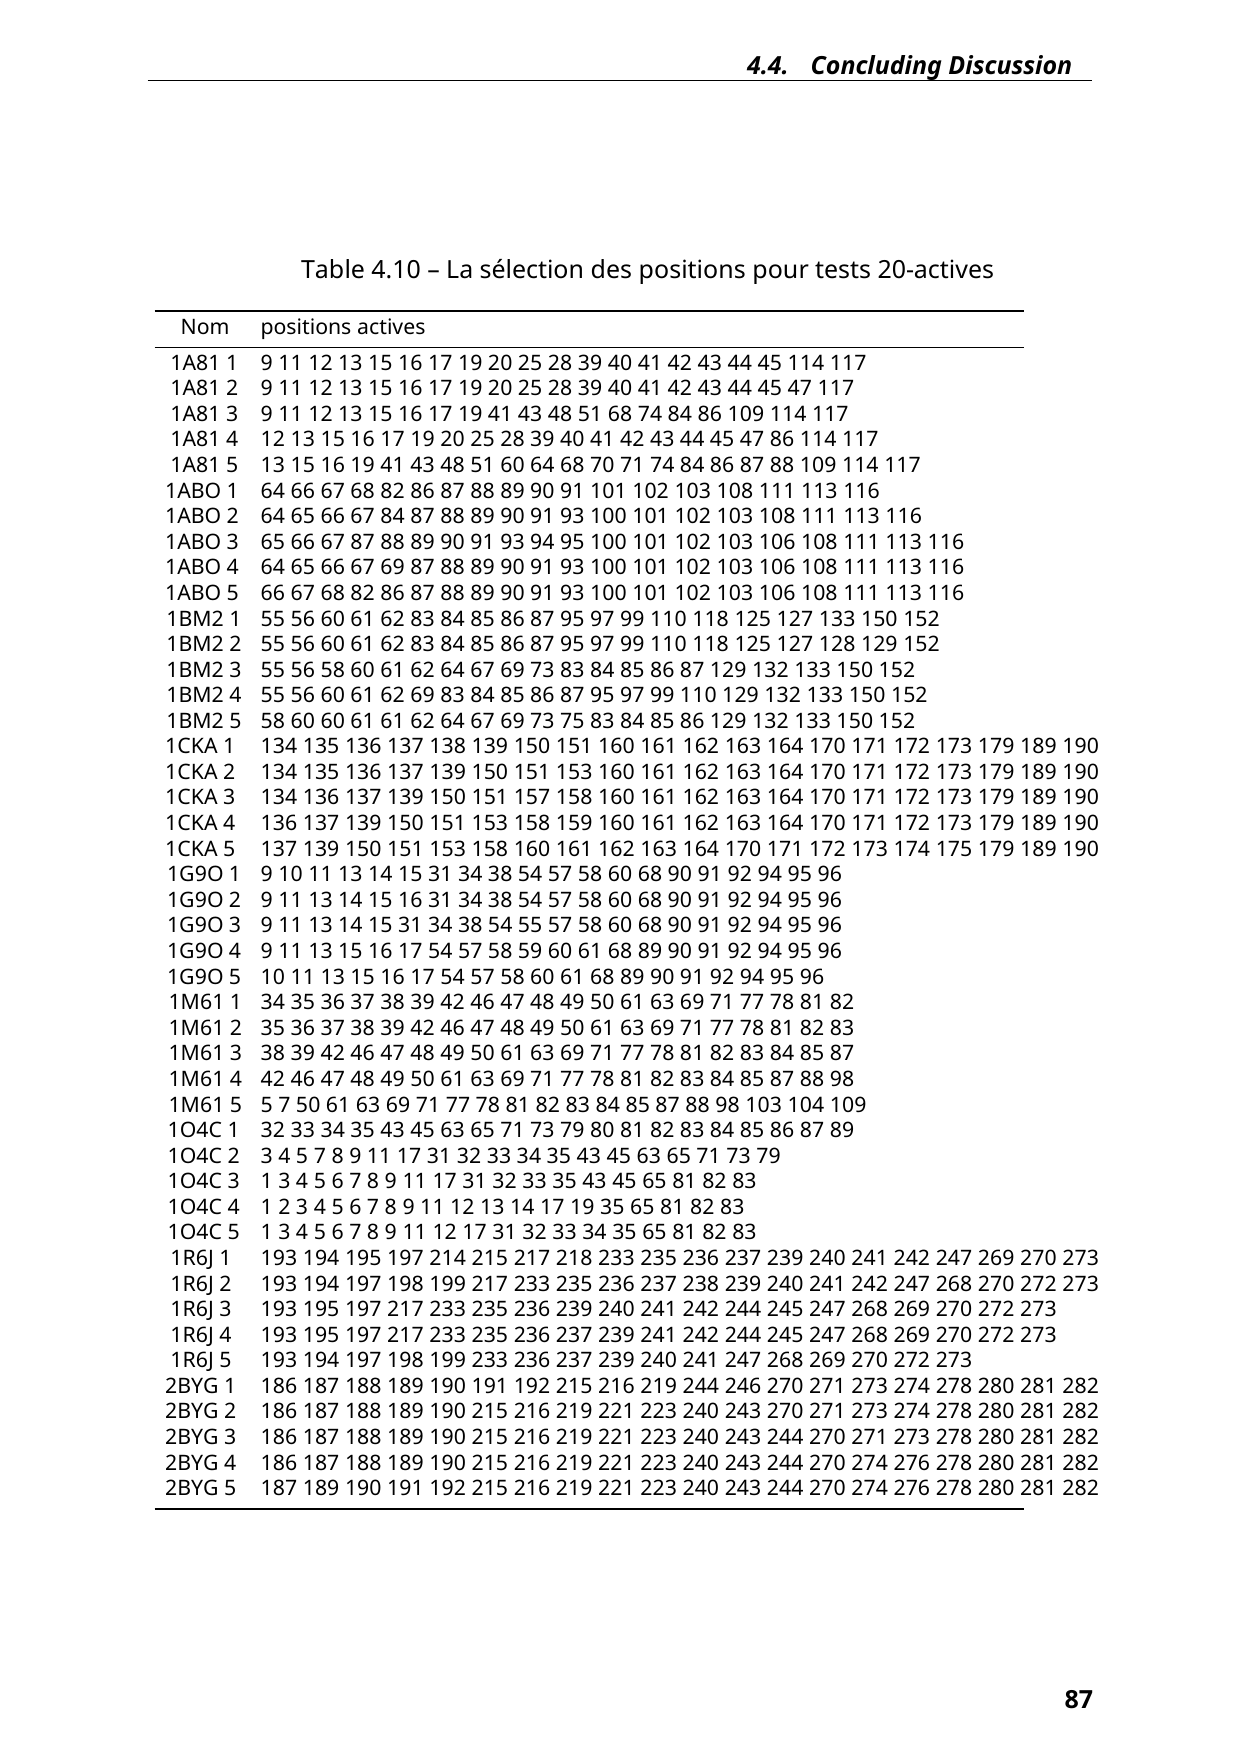

4.4.
Concluding Discussion
Table 4.10 – La sélection des positions pour tests 20-actives
Nom
positions actives
1A81 1
9 11 12 13 15 16 17 19 20 25 28 39 40 41 42 43 44 45 114 117
1A81 2
9 11 12 13 15 16 17 19 20 25 28 39 40 41 42 43 44 45 47 117
1A81 3
9 11 12 13 15 16 17 19 41 43 48 51 68 74 84 86 109 114 117
1A81 4
12 13 15 16 17 19 20 25 28 39 40 41 42 43 44 45 47 86 114 117
1A81 5
13 15 16 19 41 43 48 51 60 64 68 70 71 74 84 86 87 88 109 114 117
1ABO 1
64 66 67 68 82 86 87 88 89 90 91 101 102 103 108 111 113 116
1ABO 2
64 65 66 67 84 87 88 89 90 91 93 100 101 102 103 108 111 113 116
1ABO 3
65 66 67 87 88 89 90 91 93 94 95 100 101 102 103 106 108 111 113 116
1ABO 4
64 65 66 67 69 87 88 89 90 91 93 100 101 102 103 106 108 111 113 116
1ABO 5
66 67 68 82 86 87 88 89 90 91 93 100 101 102 103 106 108 111 113 116
1BM2 1
55 56 60 61 62 83 84 85 86 87 95 97 99 110 118 125 127 133 150 152
1BM2 2
55 56 60 61 62 83 84 85 86 87 95 97 99 110 118 125 127 128 129 152
1BM2 3
55 56 58 60 61 62 64 67 69 73 83 84 85 86 87 129 132 133 150 152
1BM2 4
55 56 60 61 62 69 83 84 85 86 87 95 97 99 110 129 132 133 150 152
1BM2 5
58 60 60 61 61 62 64 67 69 73 75 83 84 85 86 129 132 133 150 152
1CKA 1
134 135 136 137 138 139 150 151 160 161 162 163 164 170 171 172 173 179 189 190
1CKA 2
134 135 136 137 139 150 151 153 160 161 162 163 164 170 171 172 173 179 189 190
1CKA 3
134 136 137 139 150 151 157 158 160 161 162 163 164 170 171 172 173 179 189 190
1CKA 4
136 137 139 150 151 153 158 159 160 161 162 163 164 170 171 172 173 179 189 190
1CKA 5
137 139 150 151 153 158 160 161 162 163 164 170 171 172 173 174 175 179 189 190
1G9O 1
9 10 11 13 14 15 31 34 38 54 57 58 60 68 90 91 92 94 95 96
1G9O 2
9 11 13 14 15 16 31 34 38 54 57 58 60 68 90 91 92 94 95 96
1G9O 3
9 11 13 14 15 31 34 38 54 55 57 58 60 68 90 91 92 94 95 96
1G9O 4
9 11 13 15 16 17 54 57 58 59 60 61 68 89 90 91 92 94 95 96
1G9O 5
10 11 13 15 16 17 54 57 58 60 61 68 89 90 91 92 94 95 96
1M61 1
34 35 36 37 38 39 42 46 47 48 49 50 61 63 69 71 77 78 81 82
1M61 2
35 36 37 38 39 42 46 47 48 49 50 61 63 69 71 77 78 81 82 83
1M61 3
38 39 42 46 47 48 49 50 61 63 69 71 77 78 81 82 83 84 85 87
1M61 4
42 46 47 48 49 50 61 63 69 71 77 78 81 82 83 84 85 87 88 98
1M61 5
5 7 50 61 63 69 71 77 78 81 82 83 84 85 87 88 98 103 104 109
1O4C 1
32 33 34 35 43 45 63 65 71 73 79 80 81 82 83 84 85 86 87 89
1O4C 2
3 4 5 7 8 9 11 17 31 32 33 34 35 43 45 63 65 71 73 79
1O4C 3
1 3 4 5 6 7 8 9 11 17 31 32 33 35 43 45 65 81 82 83
1O4C 4
1 2 3 4 5 6 7 8 9 11 12 13 14 17 19 35 65 81 82 83
1O4C 5
1 3 4 5 6 7 8 9 11 12 17 31 32 33 34 35 65 81 82 83
1R6J 1
193 194 195 197 214 215 217 218 233 235 236 237 239 240 241 242 247 269 270 273
1R6J 2
193 194 197 198 199 217 233 235 236 237 238 239 240 241 242 247 268 270 272 273
1R6J 3
193 195 197 217 233 235 236 239 240 241 242 244 245 247 268 269 270 272 273
1R6J 4
193 195 197 217 233 235 236 237 239 241 242 244 245 247 268 269 270 272 273
1R6J 5
193 194 197 198 199 233 236 237 239 240 241 247 268 269 270 272 273
2BYG 1
186 187 188 189 190 191 192 215 216 219 244 246 270 271 273 274 278 280 281 282
2BYG 2
186 187 188 189 190 215 216 219 221 223 240 243 270 271 273 274 278 280 281 282
2BYG 3
186 187 188 189 190 215 216 219 221 223 240 243 244 270 271 273 278 280 281 282
2BYG 4
186 187 188 189 190 215 216 219 221 223 240 243 244 270 274 276 278 280 281 282
2BYG 5
187 189 190 191 192 215 216 219 221 223 240 243 244 270 274 276 278 280 281 282
87